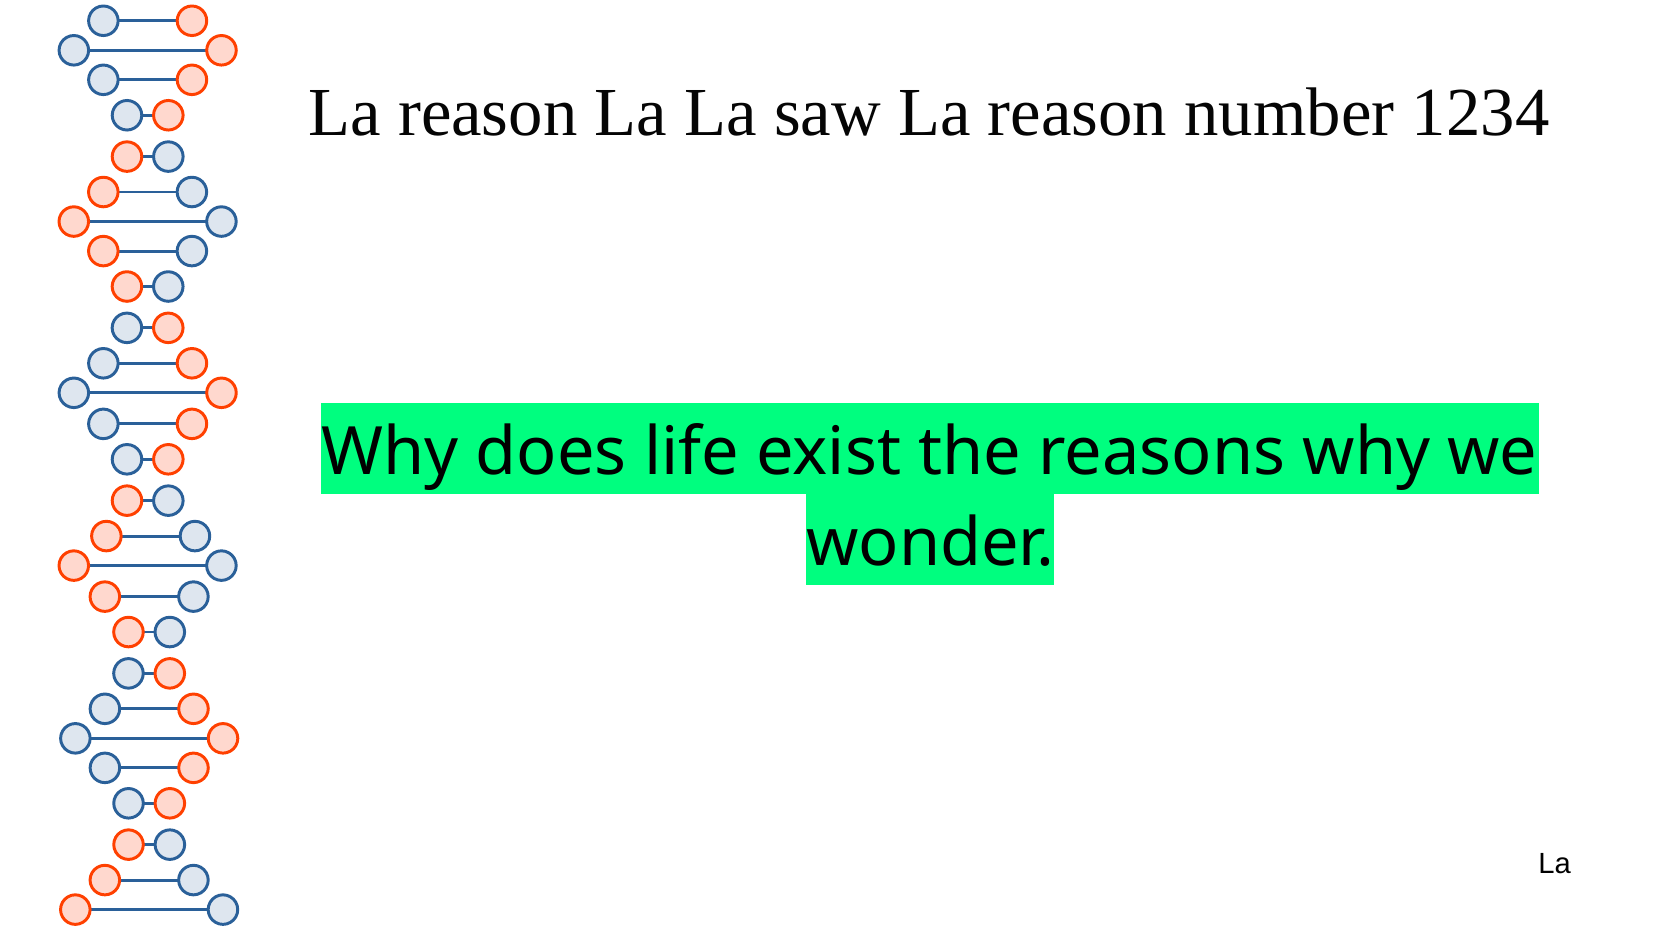

# La reason La La saw La reason number 1234
Why does life exist the reasons why we wonder.
28